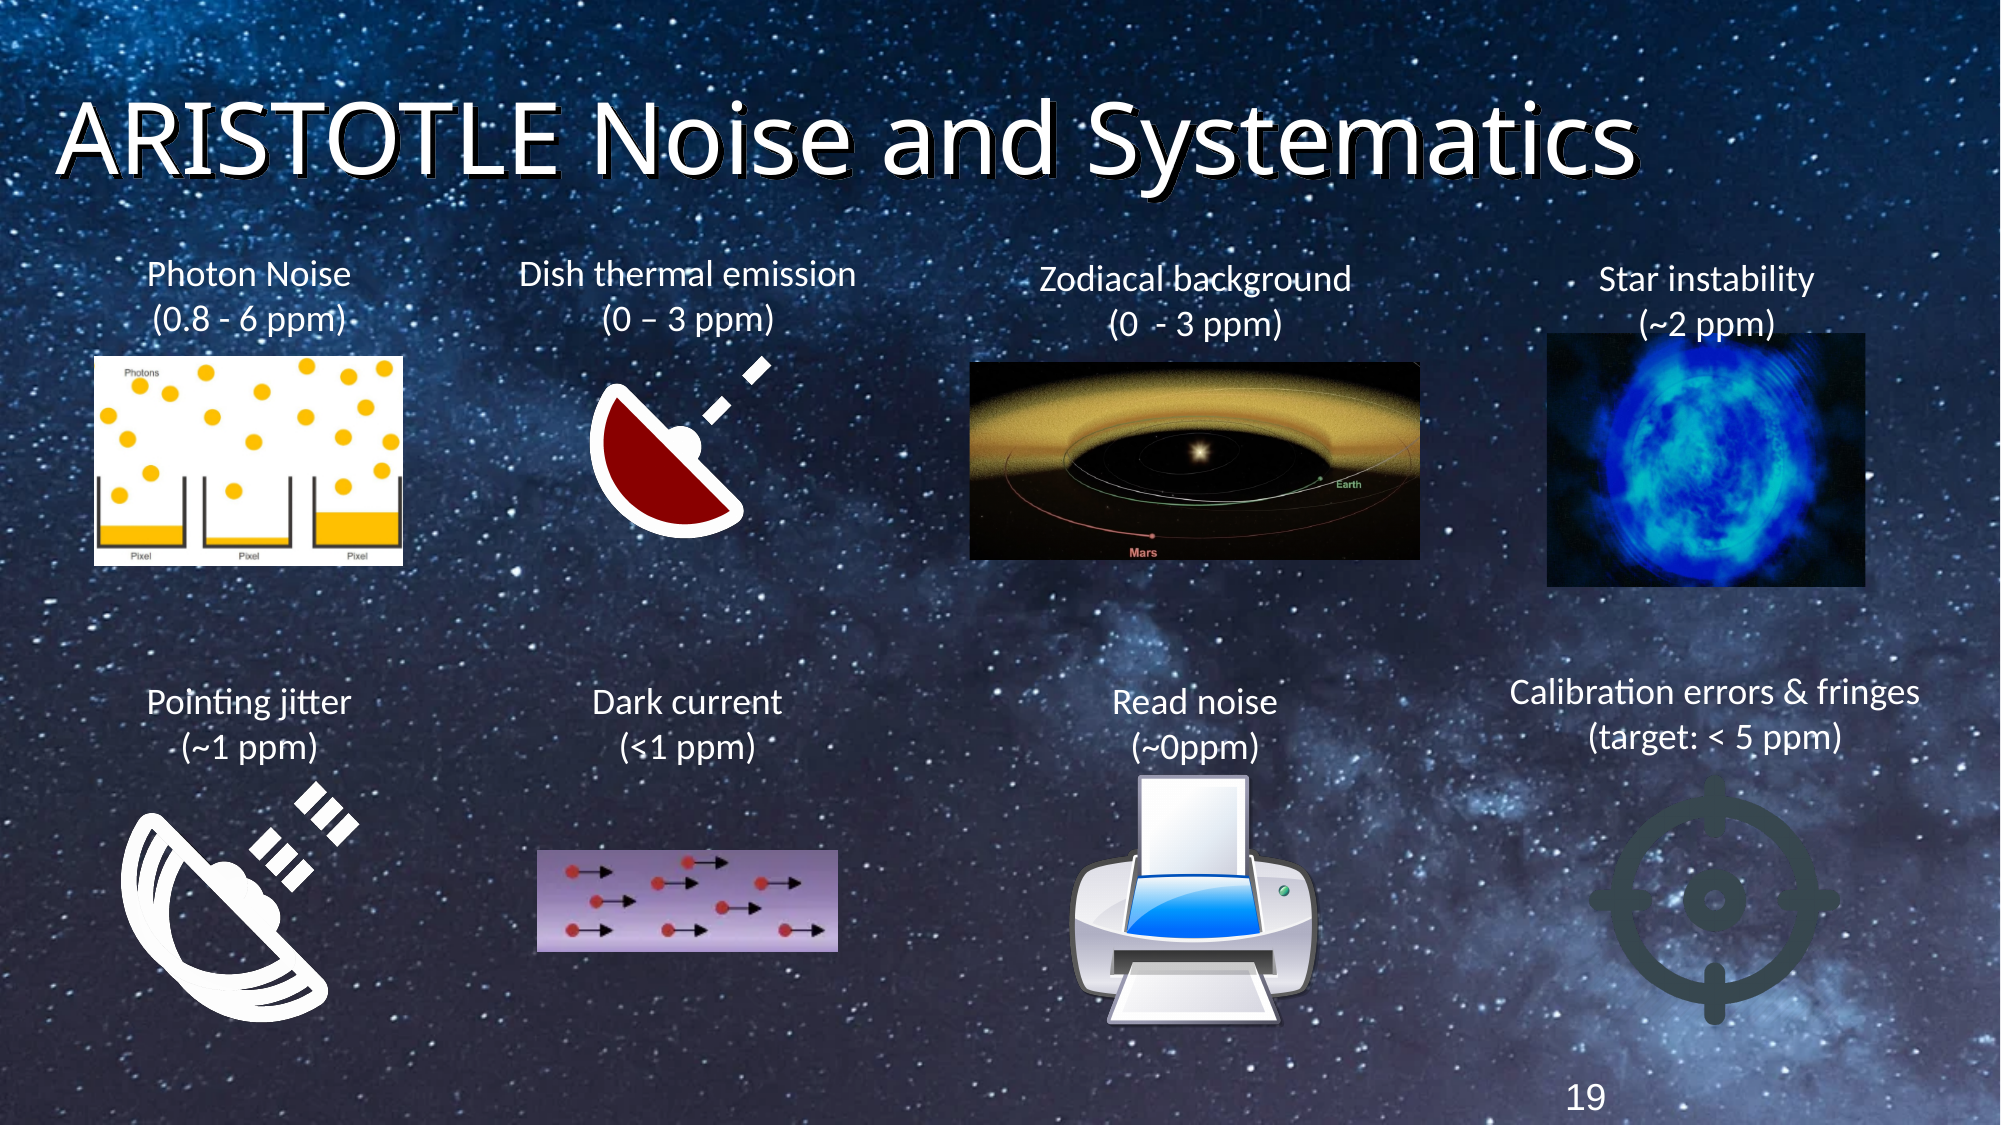

ARISTOTLE Noise and Systematics
Photon Noise
(0.8 - 6 ppm)
Dish thermal emission
(0 – 3 ppm)
Zodiacal background
(0  - 3 ppm)
Star instability
(~2 ppm)
Calibration errors & fringes
(target: < 5 ppm)
Pointing jitter
(~1 ppm)
Dark current
(<1 ppm)
Read noise
(~0ppm)
19